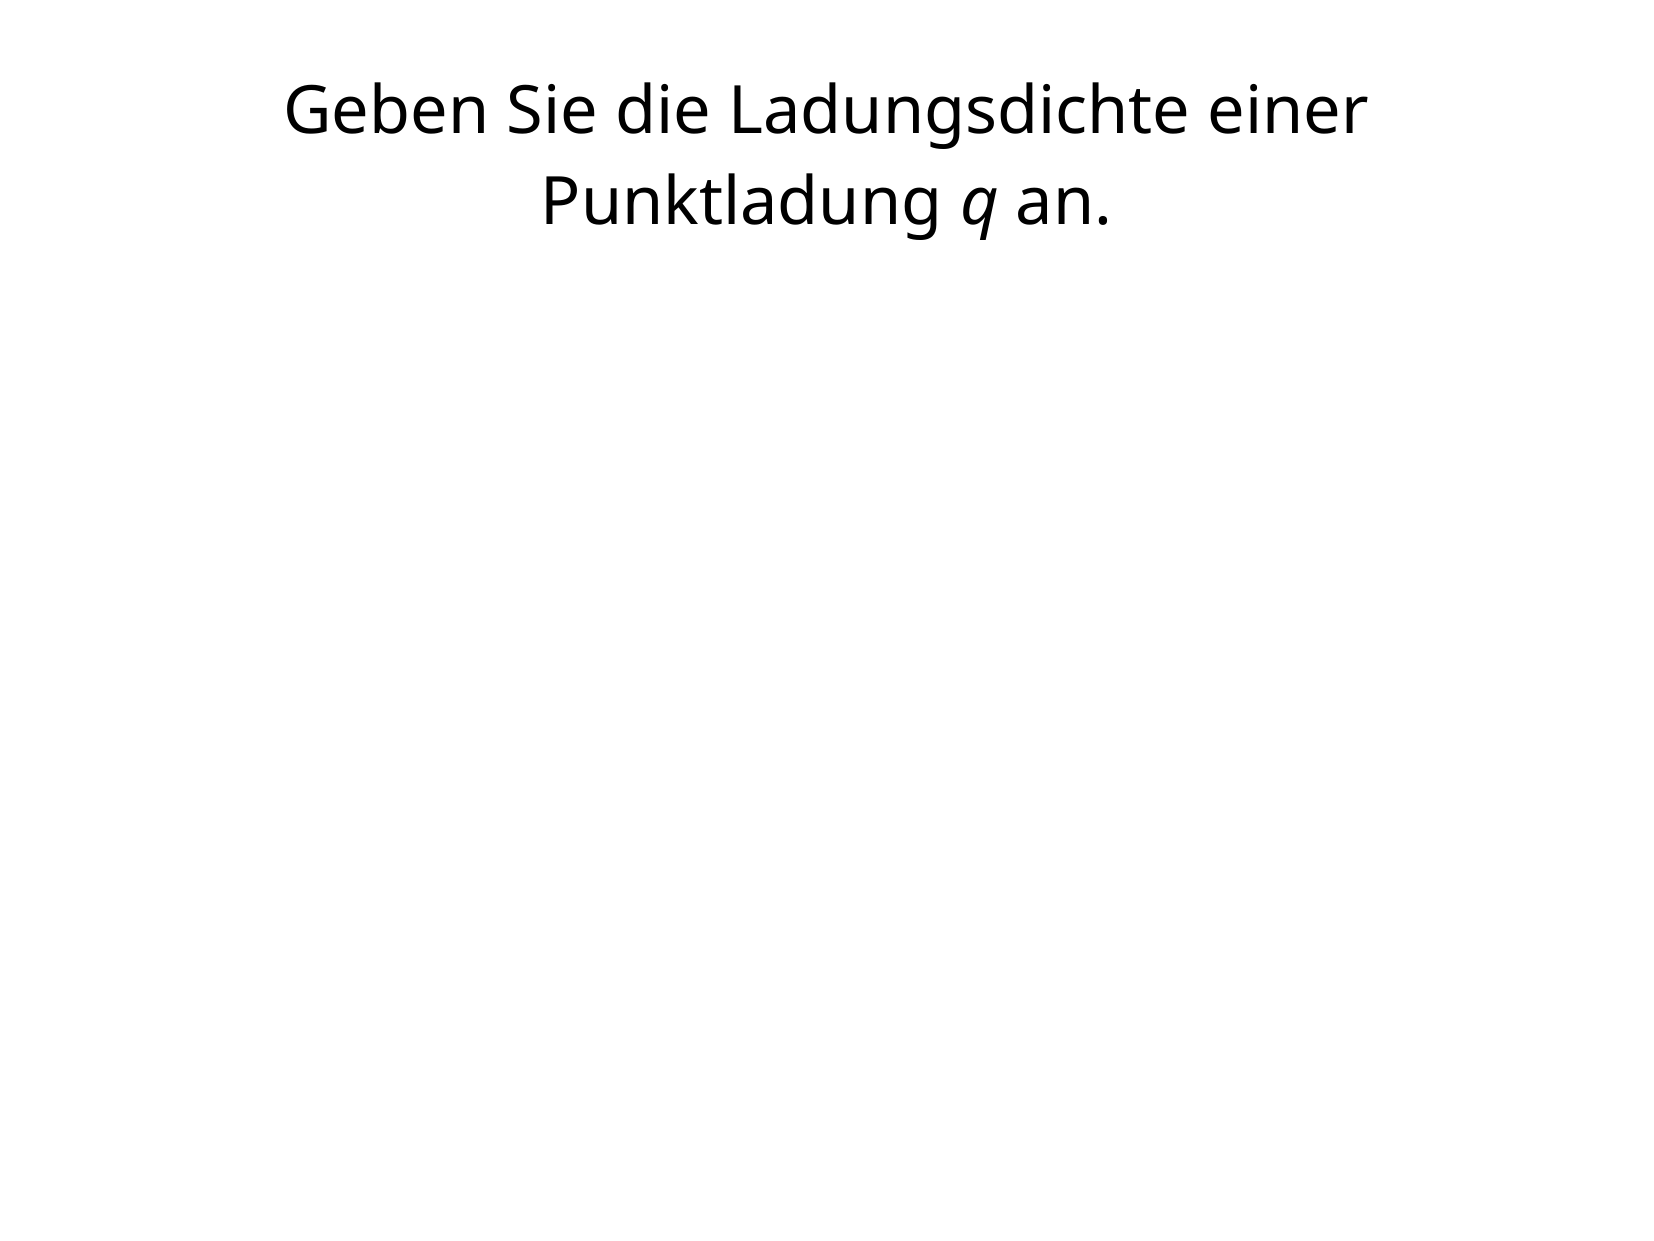

# Geben Sie die Ladungsdichte einer Punktladung q an.